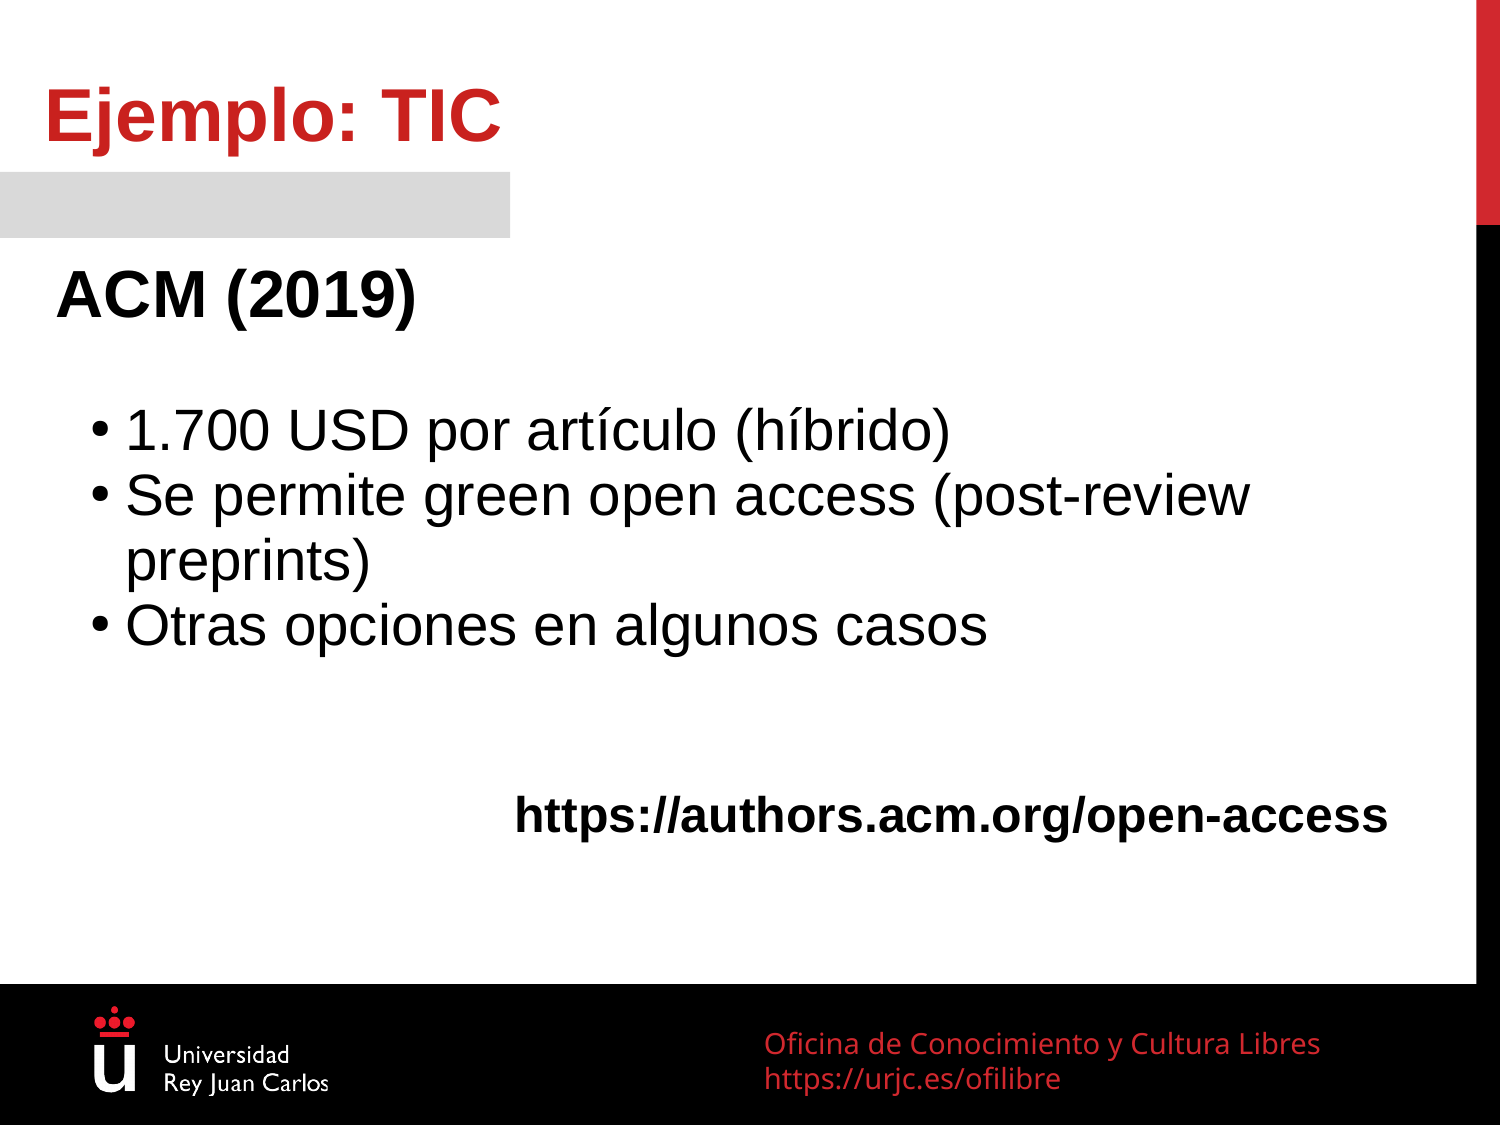

#
Ejemplo: TIC
ACM (2019)
1.700 USD por artículo (híbrido)
Se permite green open access (post-review preprints)
Otras opciones en algunos casos
https://authors.acm.org/open-access
Oficina de Conocimiento y Cultura Libres
https://urjc.es/ofilibre